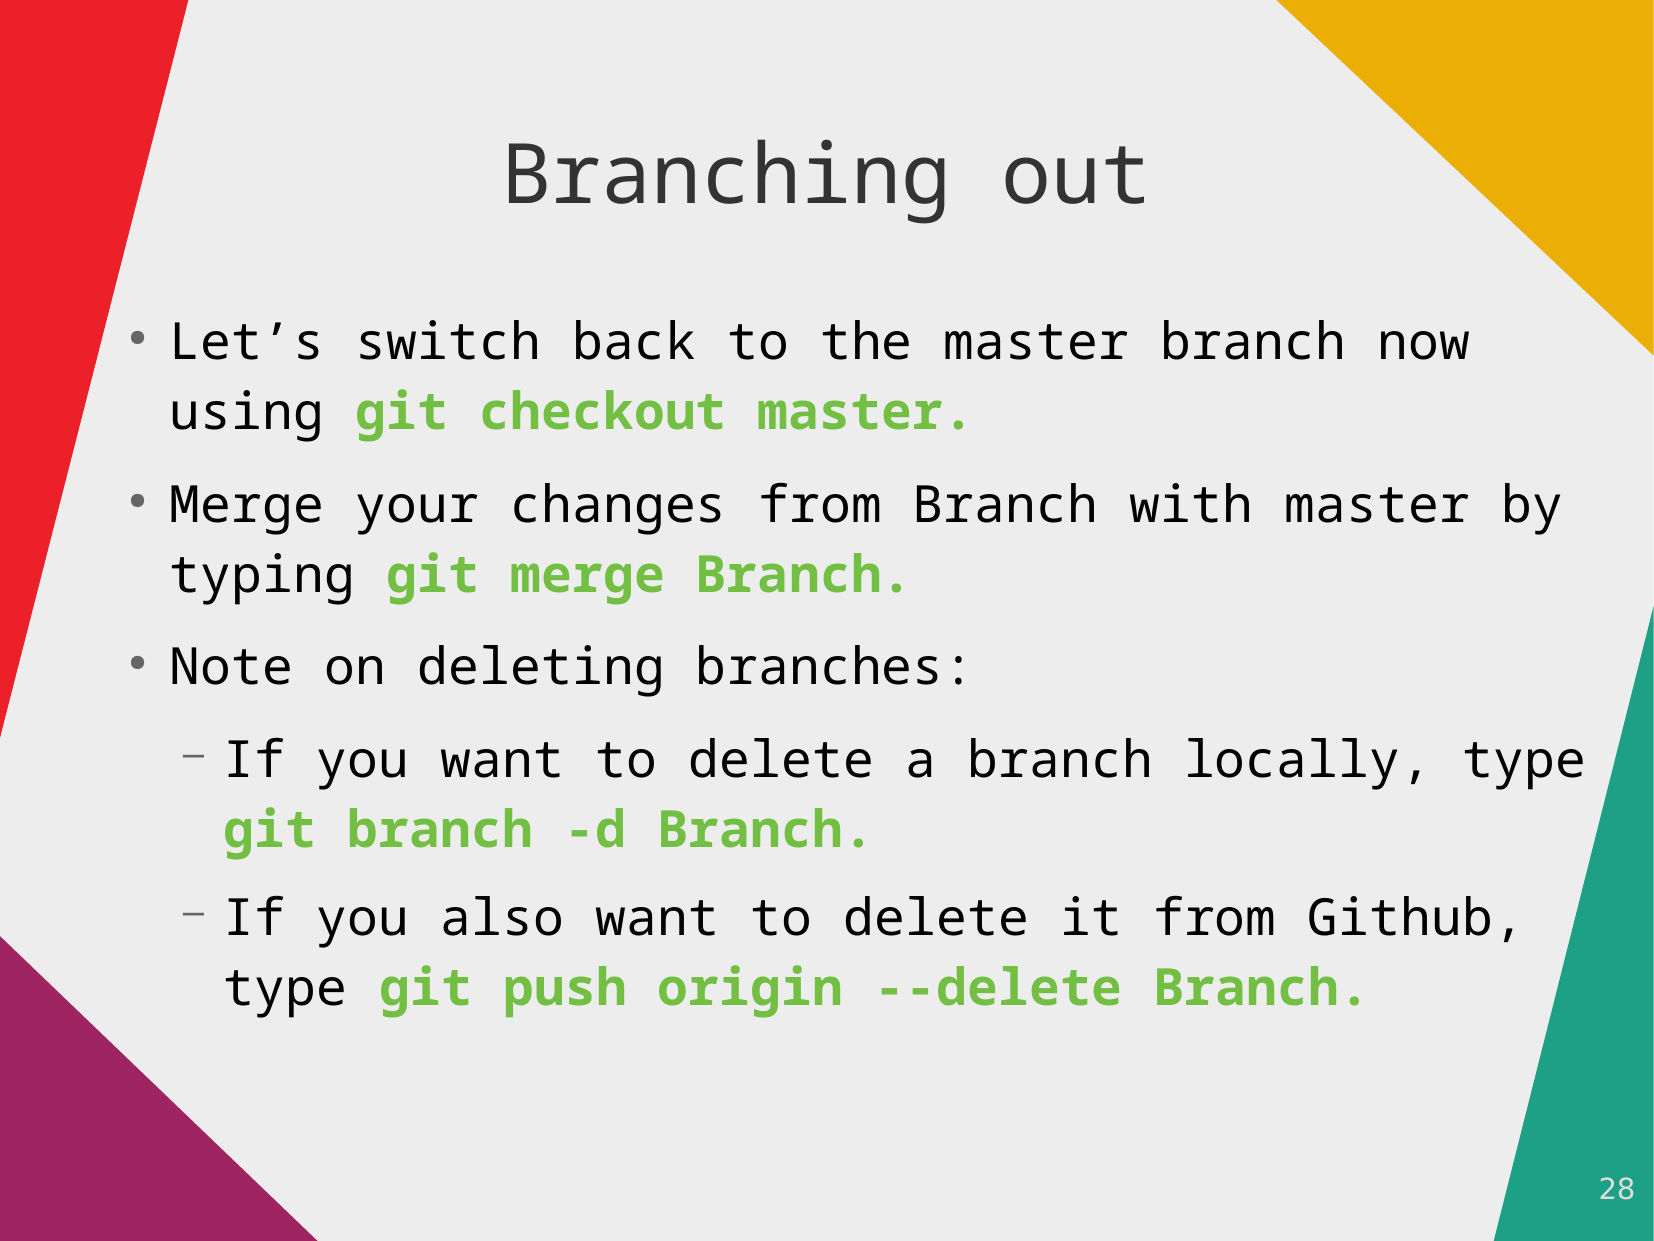

# Branching out
Let’s switch back to the master branch now using git checkout master.
Merge your changes from Branch with master by typing git merge Branch.
Note on deleting branches:
If you want to delete a branch locally, type git branch -d Branch.
If you also want to delete it from Github, type git push origin --delete Branch.
28